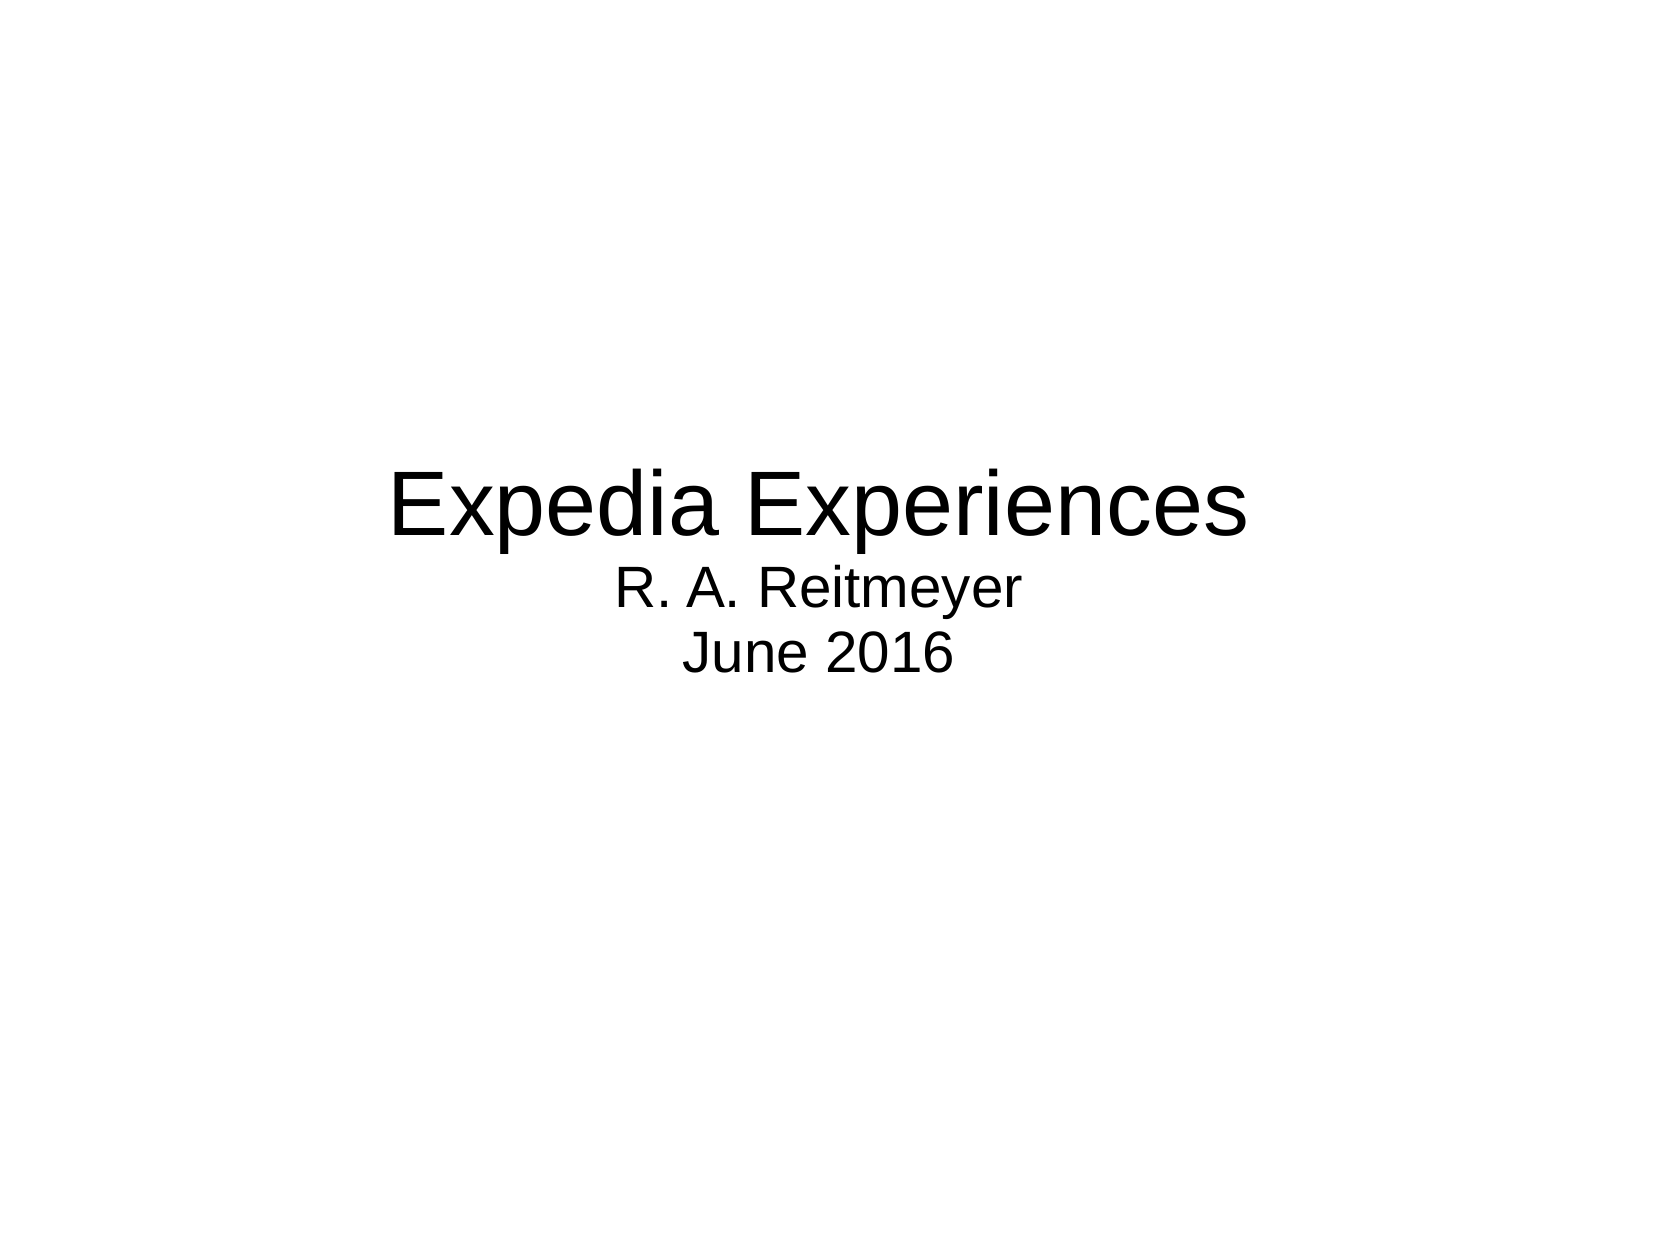

# Expedia Experiences R. A. Reitmeyer June 2016